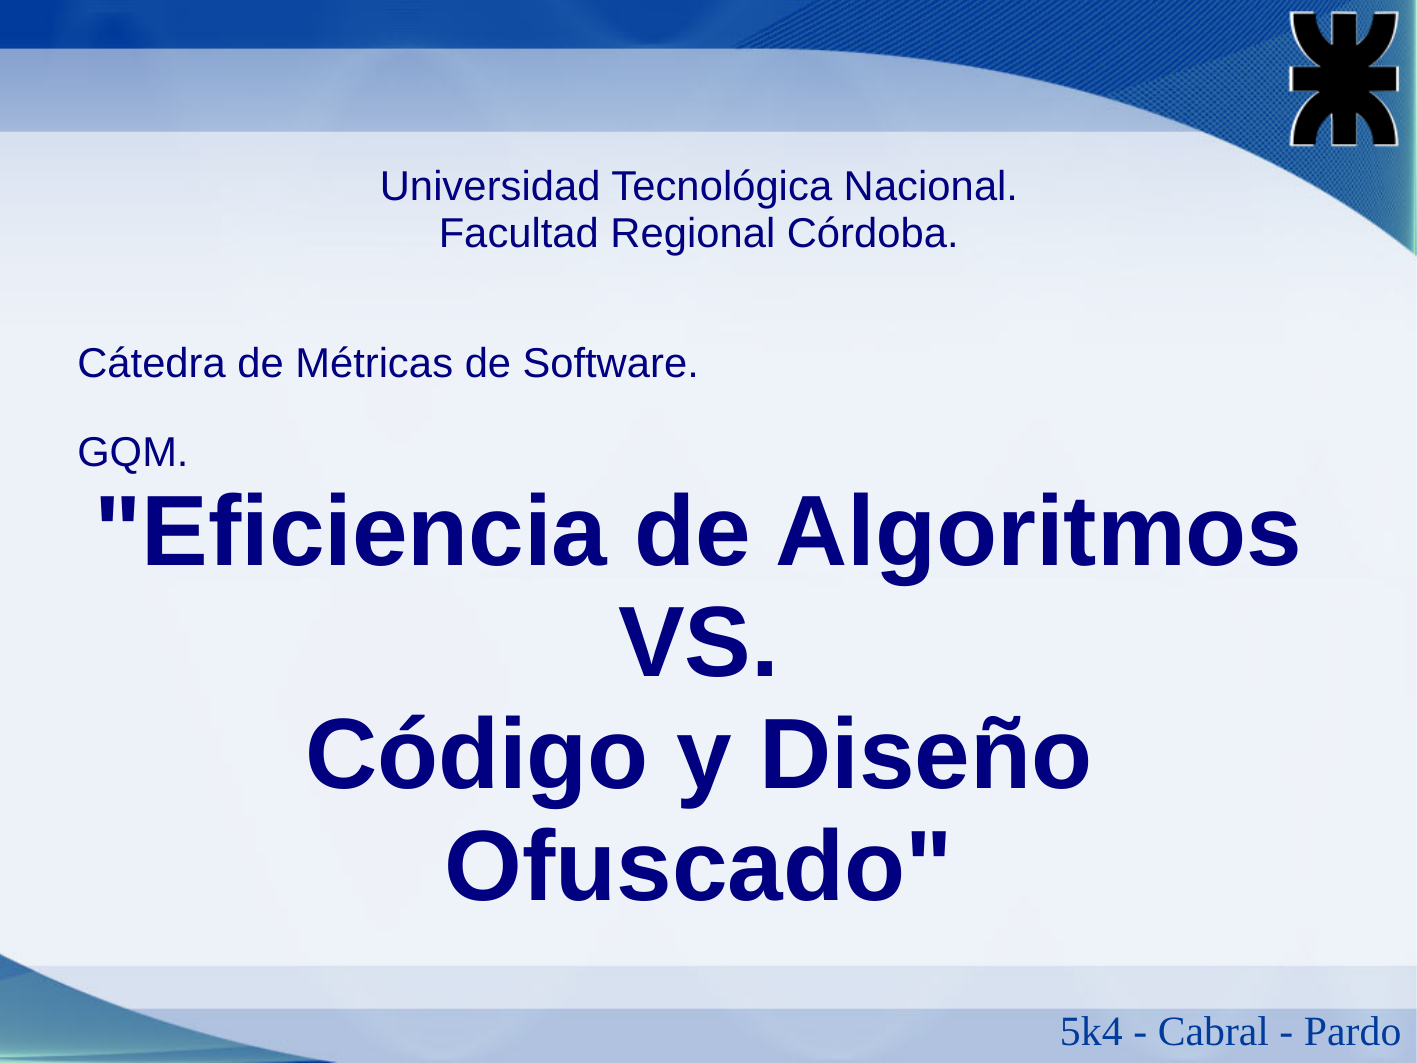

Universidad Tecnológica Nacional.
Facultad Regional Córdoba.
Cátedra de Métricas de Software.
GQM.
"Eficiencia de Algoritmos
VS.
Código y Diseño Ofuscado"
5k4 - Cabral - Pardo